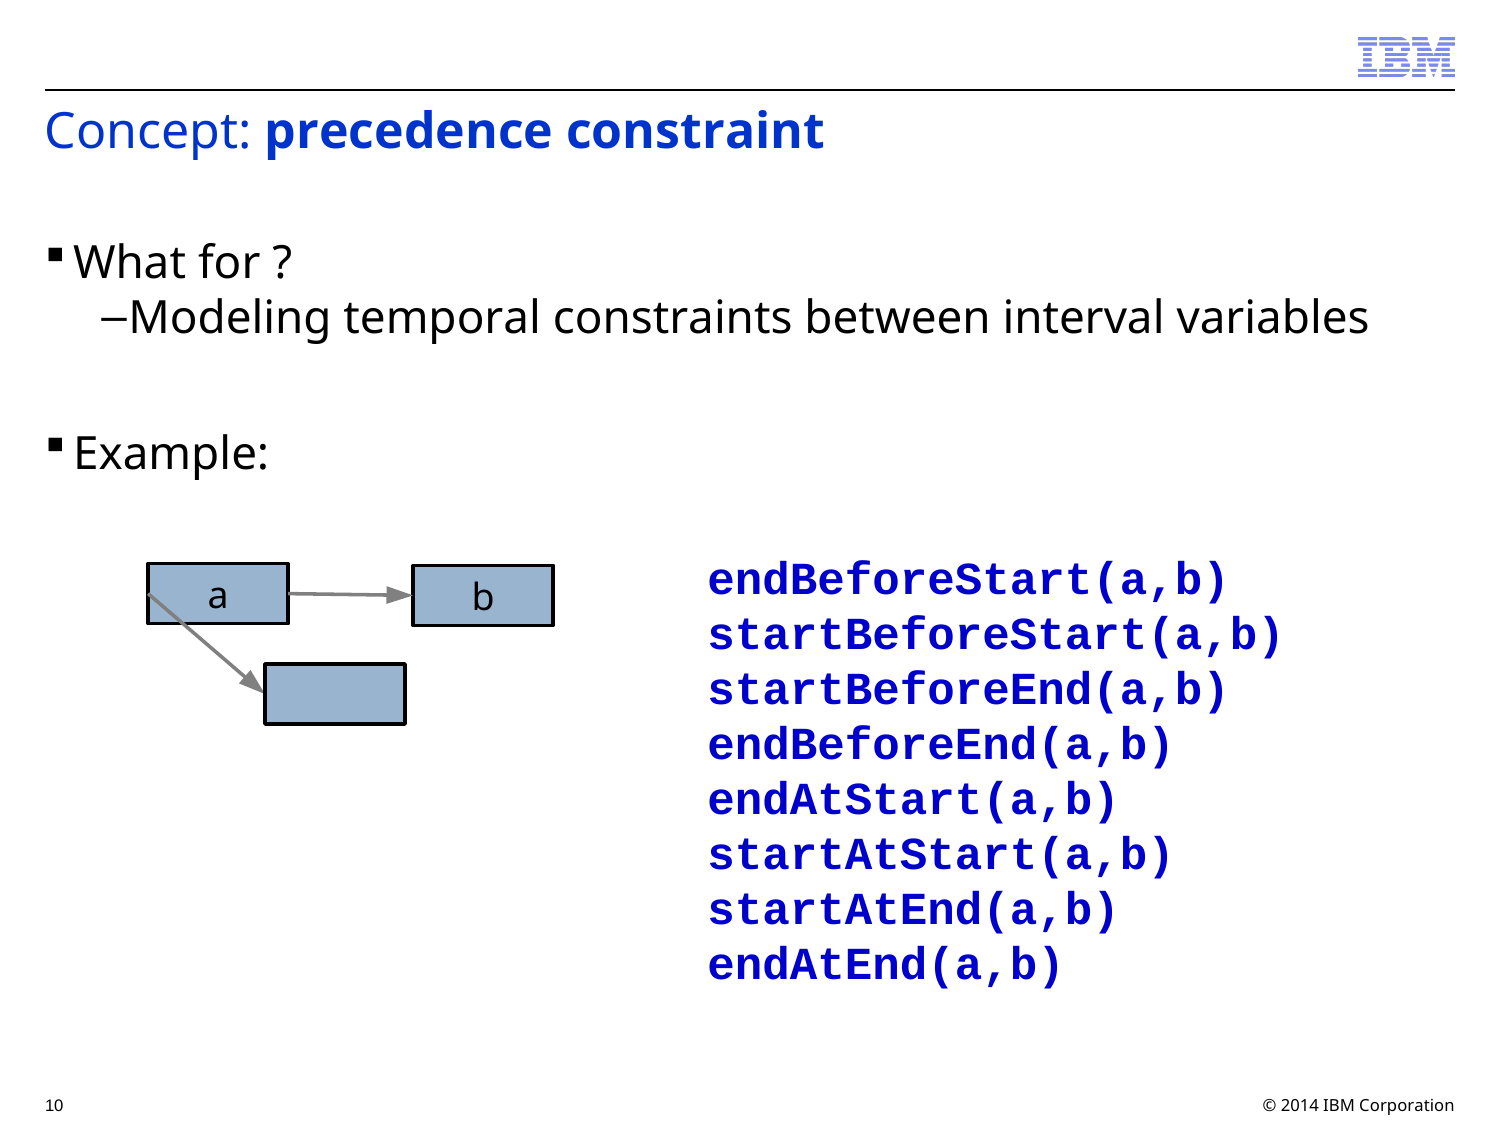

# Concept: precedence constraint
What for ?
Modeling temporal constraints between interval variables
Example:
endBeforeStart(a,b)
startBeforeStart(a,b)
startBeforeEnd(a,b)
endBeforeEnd(a,b)
endAtStart(a,b)
startAtStart(a,b)
startAtEnd(a,b)
endAtEnd(a,b)
a
b
10